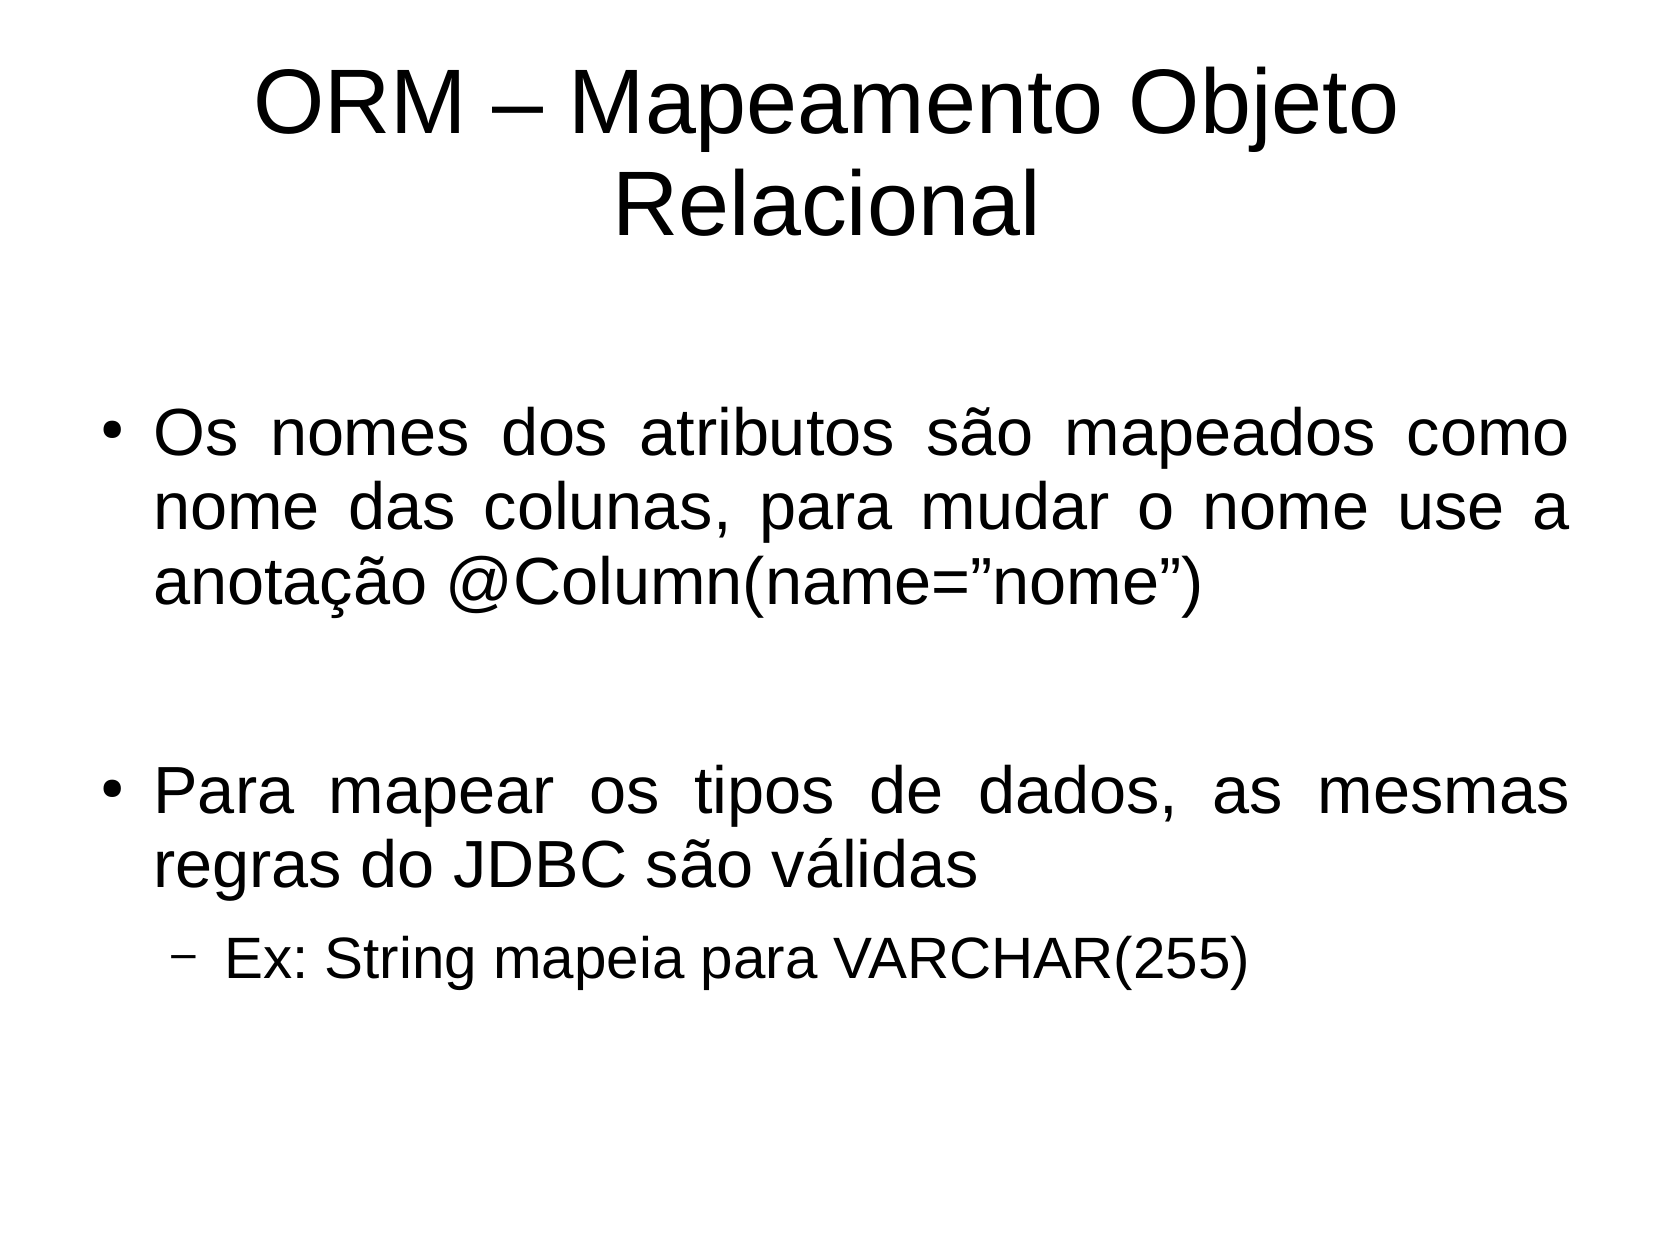

# ORM – Mapeamento Objeto Relacional
Os nomes dos atributos são mapeados como nome das colunas, para mudar o nome use a anotação @Column(name=”nome”)
Para mapear os tipos de dados, as mesmas regras do JDBC são válidas
Ex: String mapeia para VARCHAR(255)